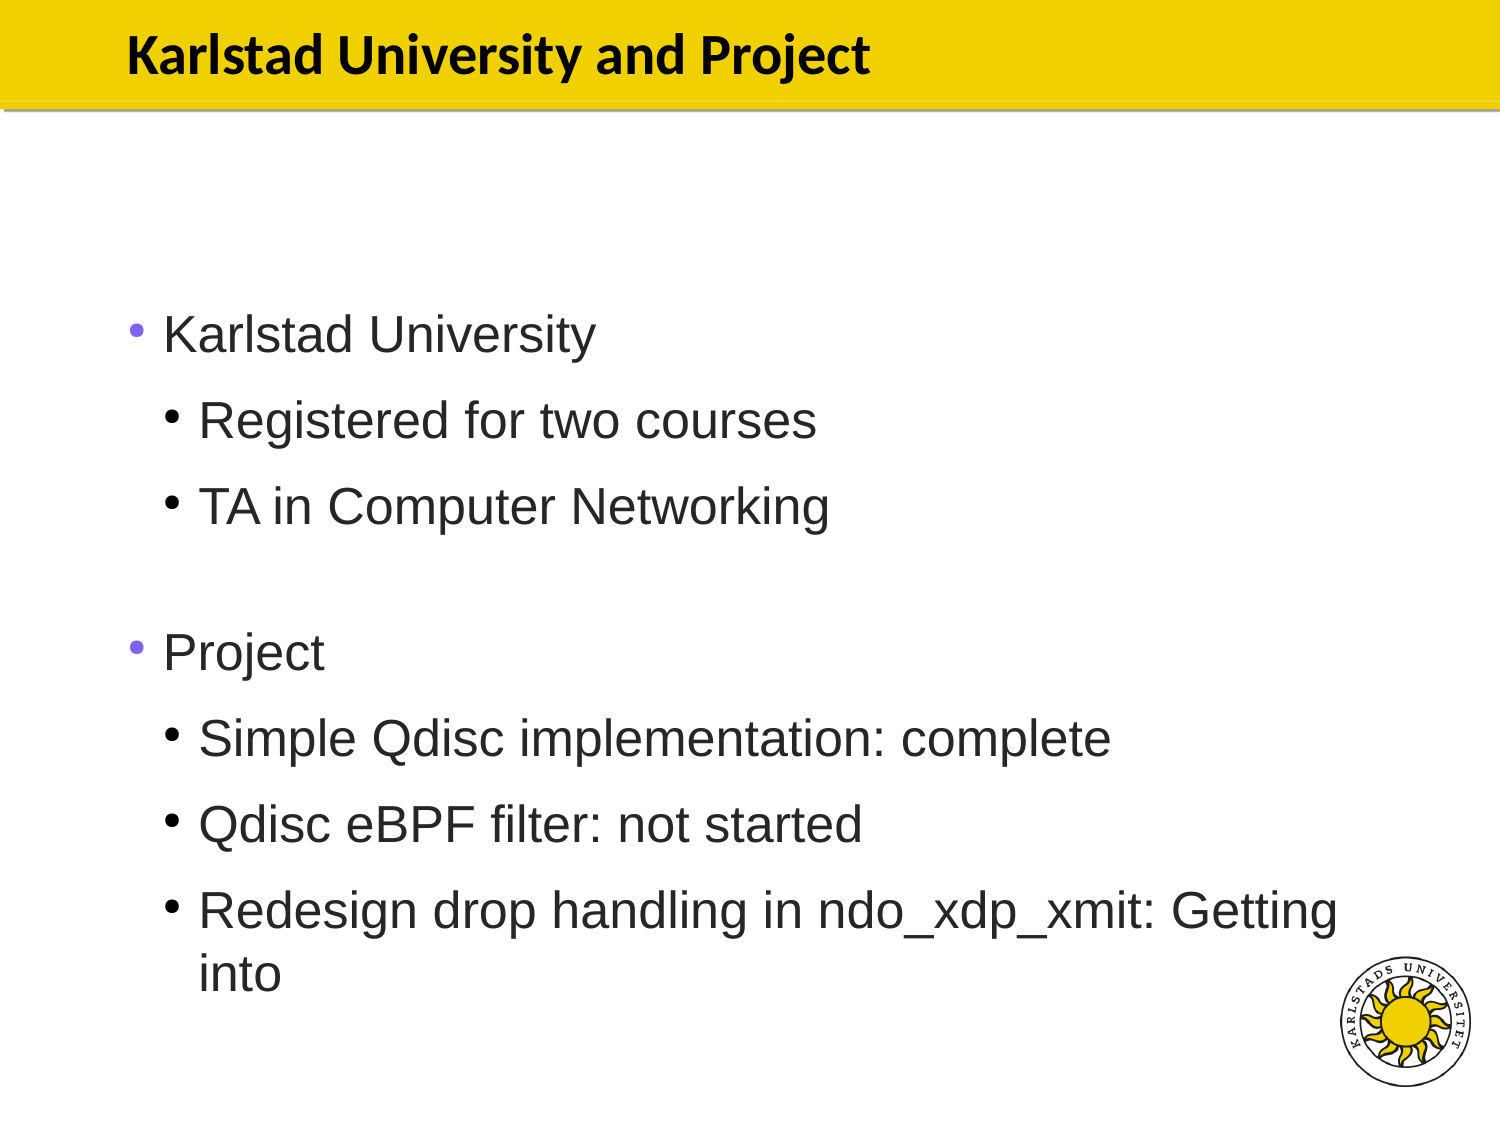

# Karlstad University and Project
Karlstad University
Registered for two courses
TA in Computer Networking
Project
Simple Qdisc implementation: complete
Qdisc eBPF filter: not started
Redesign drop handling in ndo_xdp_xmit: Getting into